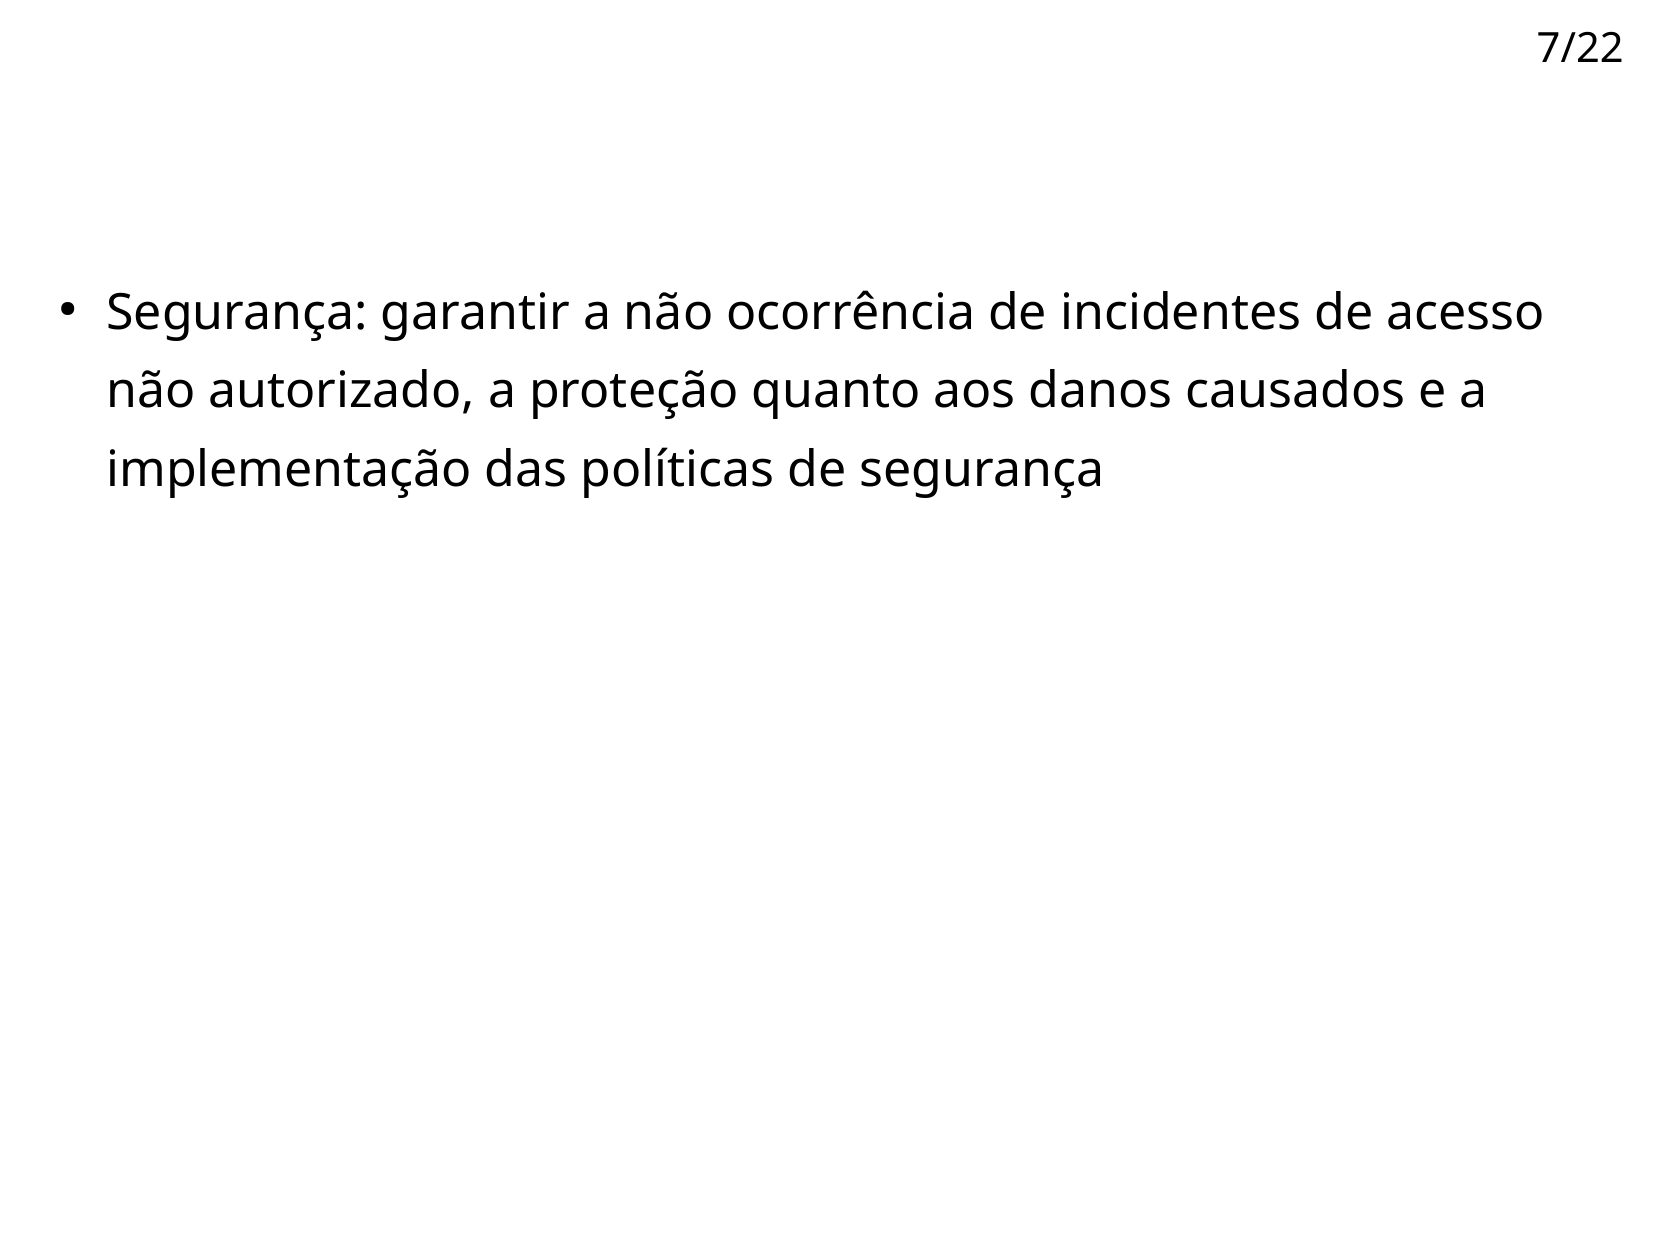

7
#
Segurança: garantir a não ocorrência de incidentes de acesso não autorizado, a proteção quanto aos danos causados e a implementação das políticas de segurança